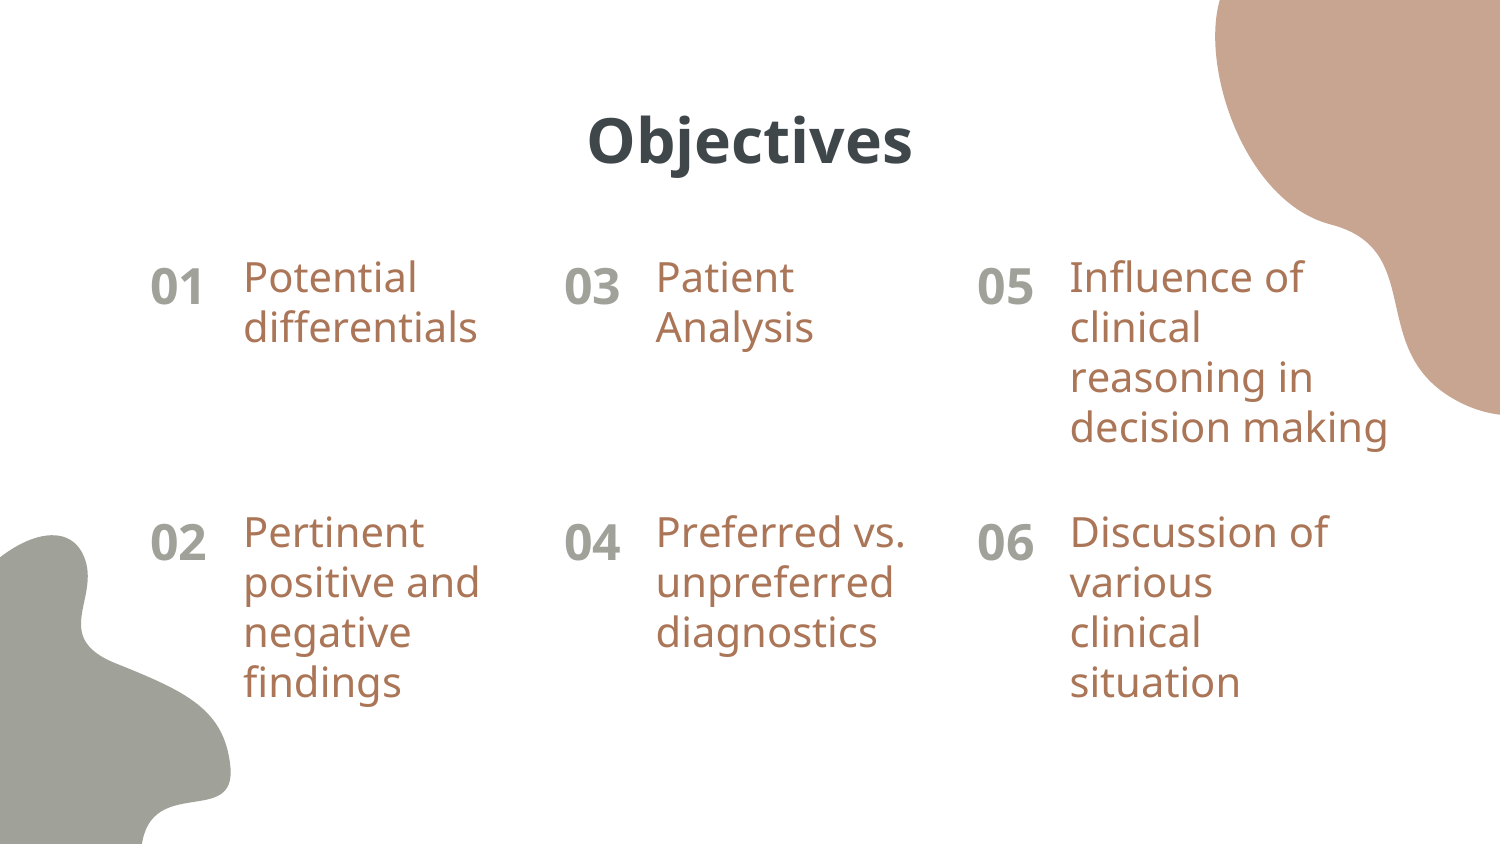

# Objectives
01
Potential differentials
03
Patient Analysis
05
Influence of clinical reasoning in decision making
02
Pertinent positive and negative findings
04
Preferred vs. unpreferred diagnostics
06
Discussion of various clinical situation